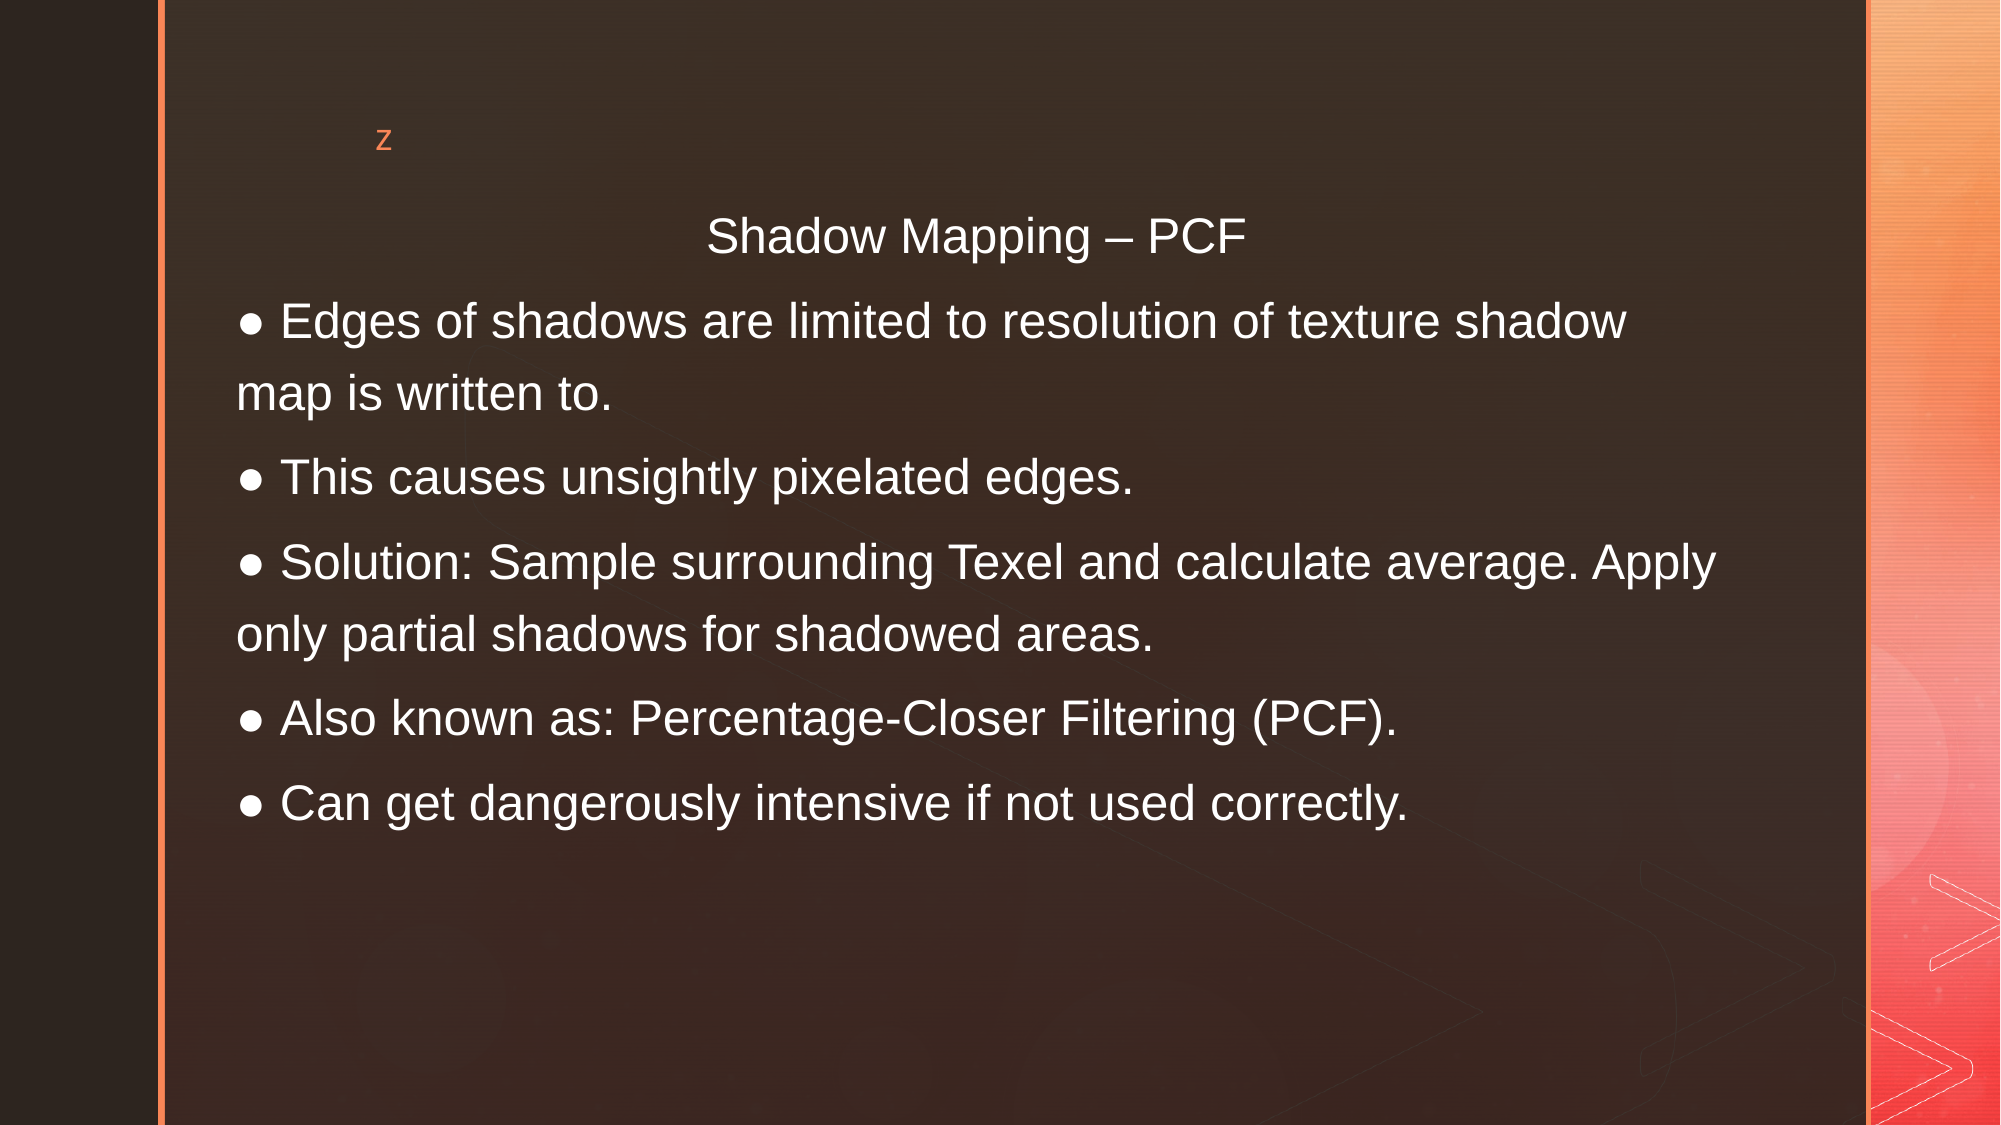

# Shadow Mapping – PCF
● Edges of shadows are limited to resolution of texture shadow map is written to.
● This causes unsightly pixelated edges.
● Solution: Sample surrounding Texel and calculate average. Apply only partial shadows for shadowed areas.
● Also known as: Percentage-Closer Filtering (PCF).
● Can get dangerously intensive if not used correctly.